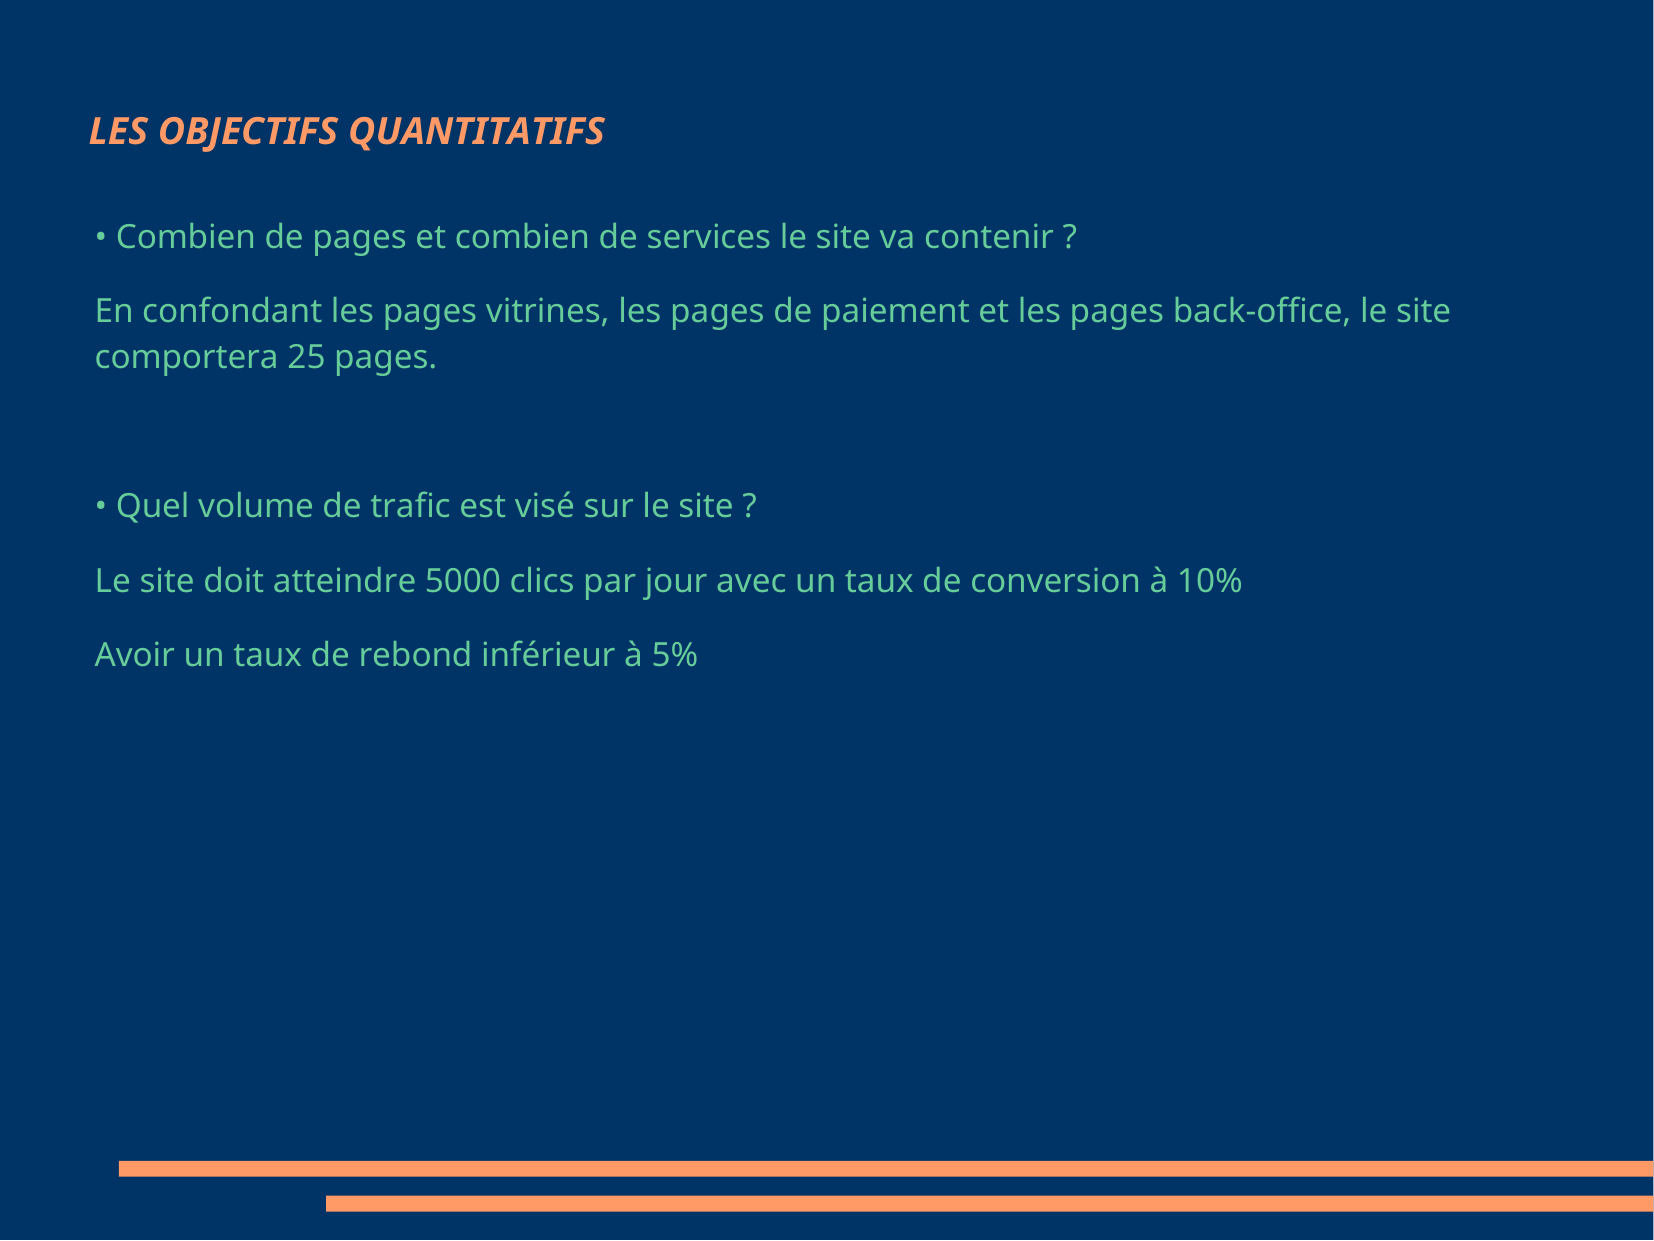

# LES OBJECTIFS QUANTITATIFS
• Combien de pages et combien de services le site va contenir ?
En confondant les pages vitrines, les pages de paiement et les pages back-office, le site comportera 25 pages.
• Quel volume de trafic est visé sur le site ?
Le site doit atteindre 5000 clics par jour avec un taux de conversion à 10%
Avoir un taux de rebond inférieur à 5%